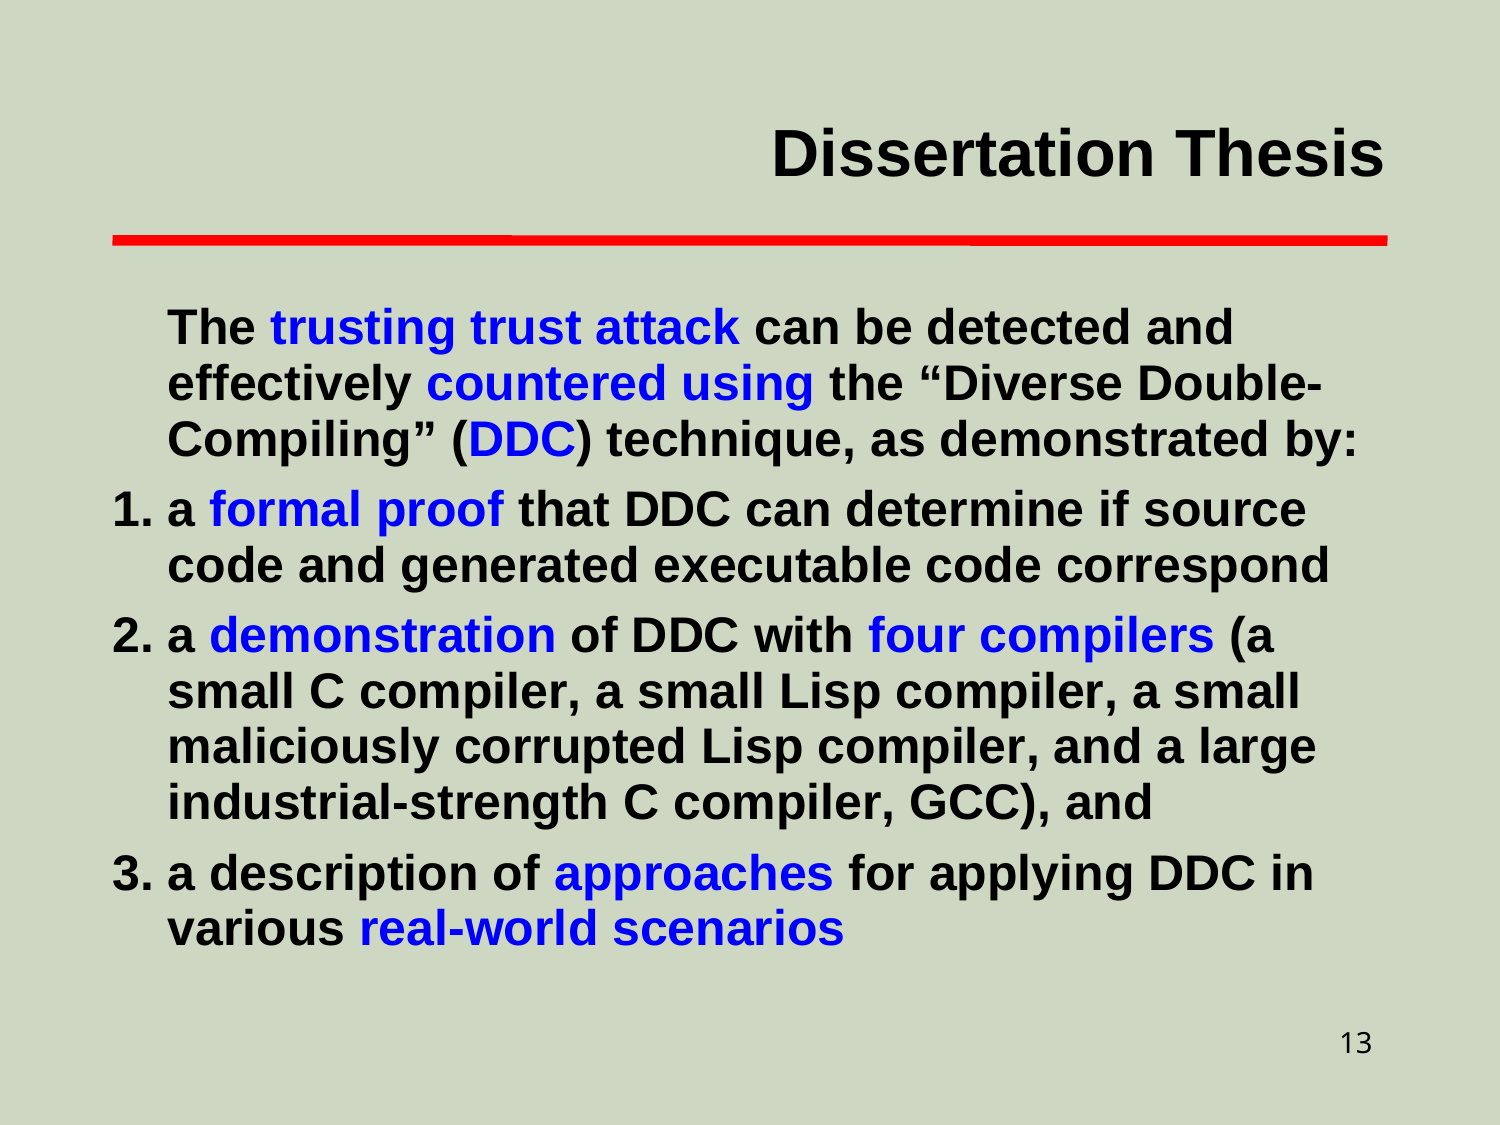

# Dissertation Thesis
The trusting trust attack can be detected and effectively countered using the “Diverse Double-Compiling” (DDC) technique, as demonstrated by:
a formal proof that DDC can determine if source code and generated executable code correspond
a demonstration of DDC with four compilers (a small C compiler, a small Lisp compiler, a small maliciously corrupted Lisp compiler, and a large industrial-strength C compiler, GCC), and
a description of approaches for applying DDC in various real-world scenarios